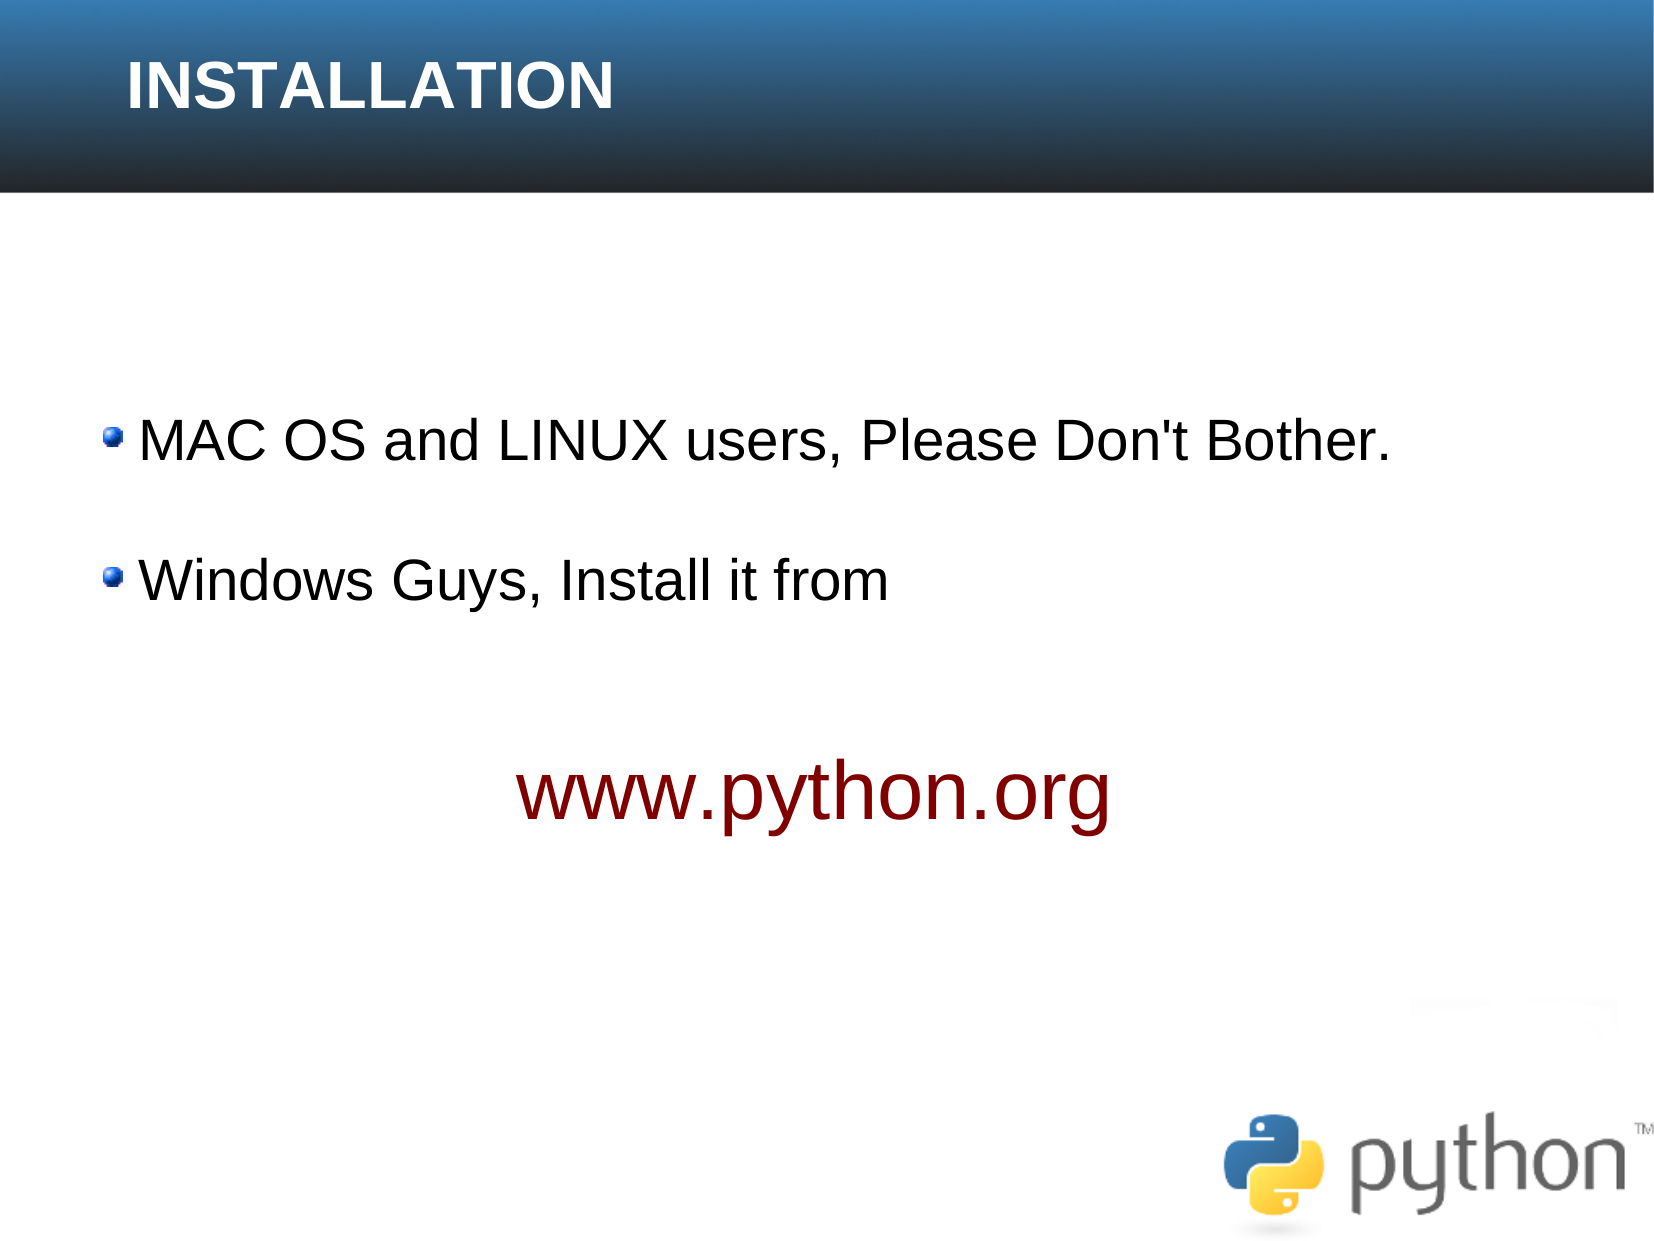

INSTALLATION
 MAC OS and LINUX users, Please Don't Bother.
 Windows Guys, Install it from
www.python.org